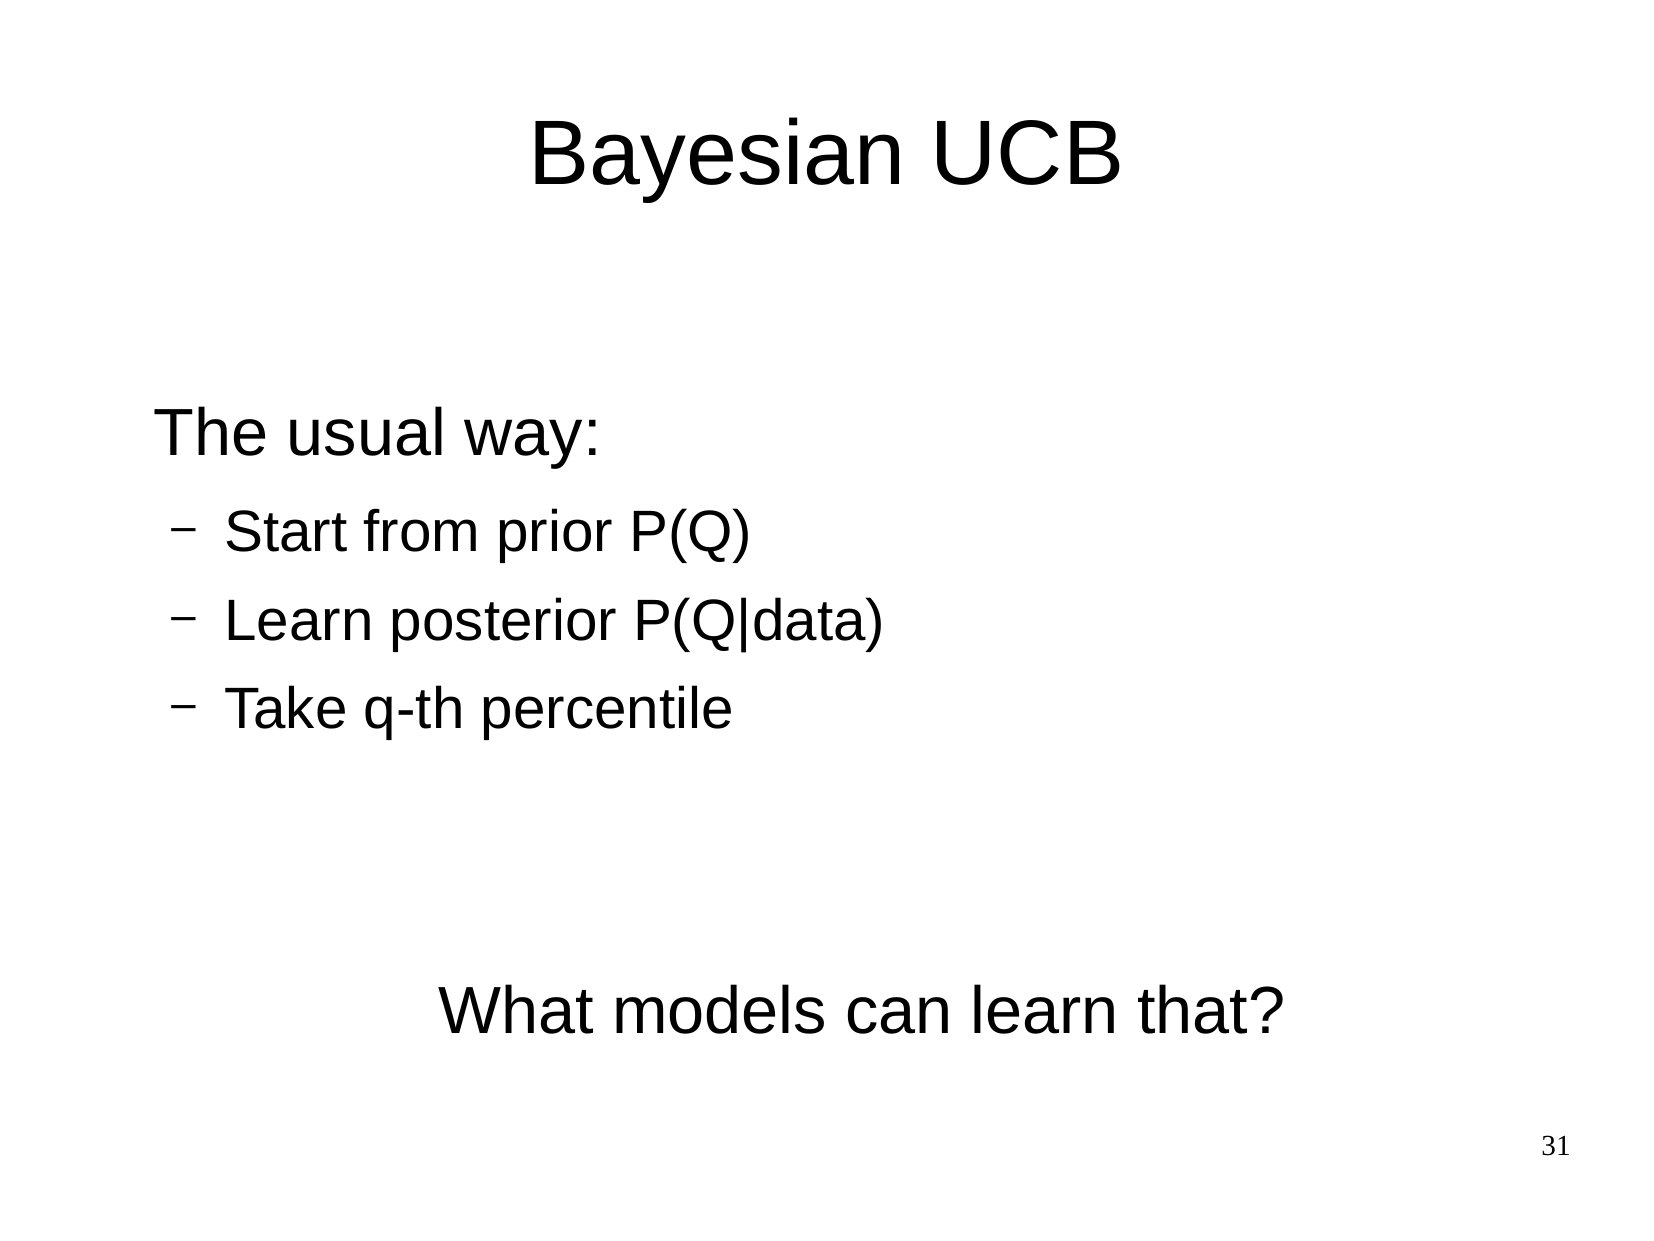

# Bayesian UCB
The usual way:
Start from prior P(Q)
Learn posterior P(Q|data)
Take q-th percentile
What models can learn that?
31